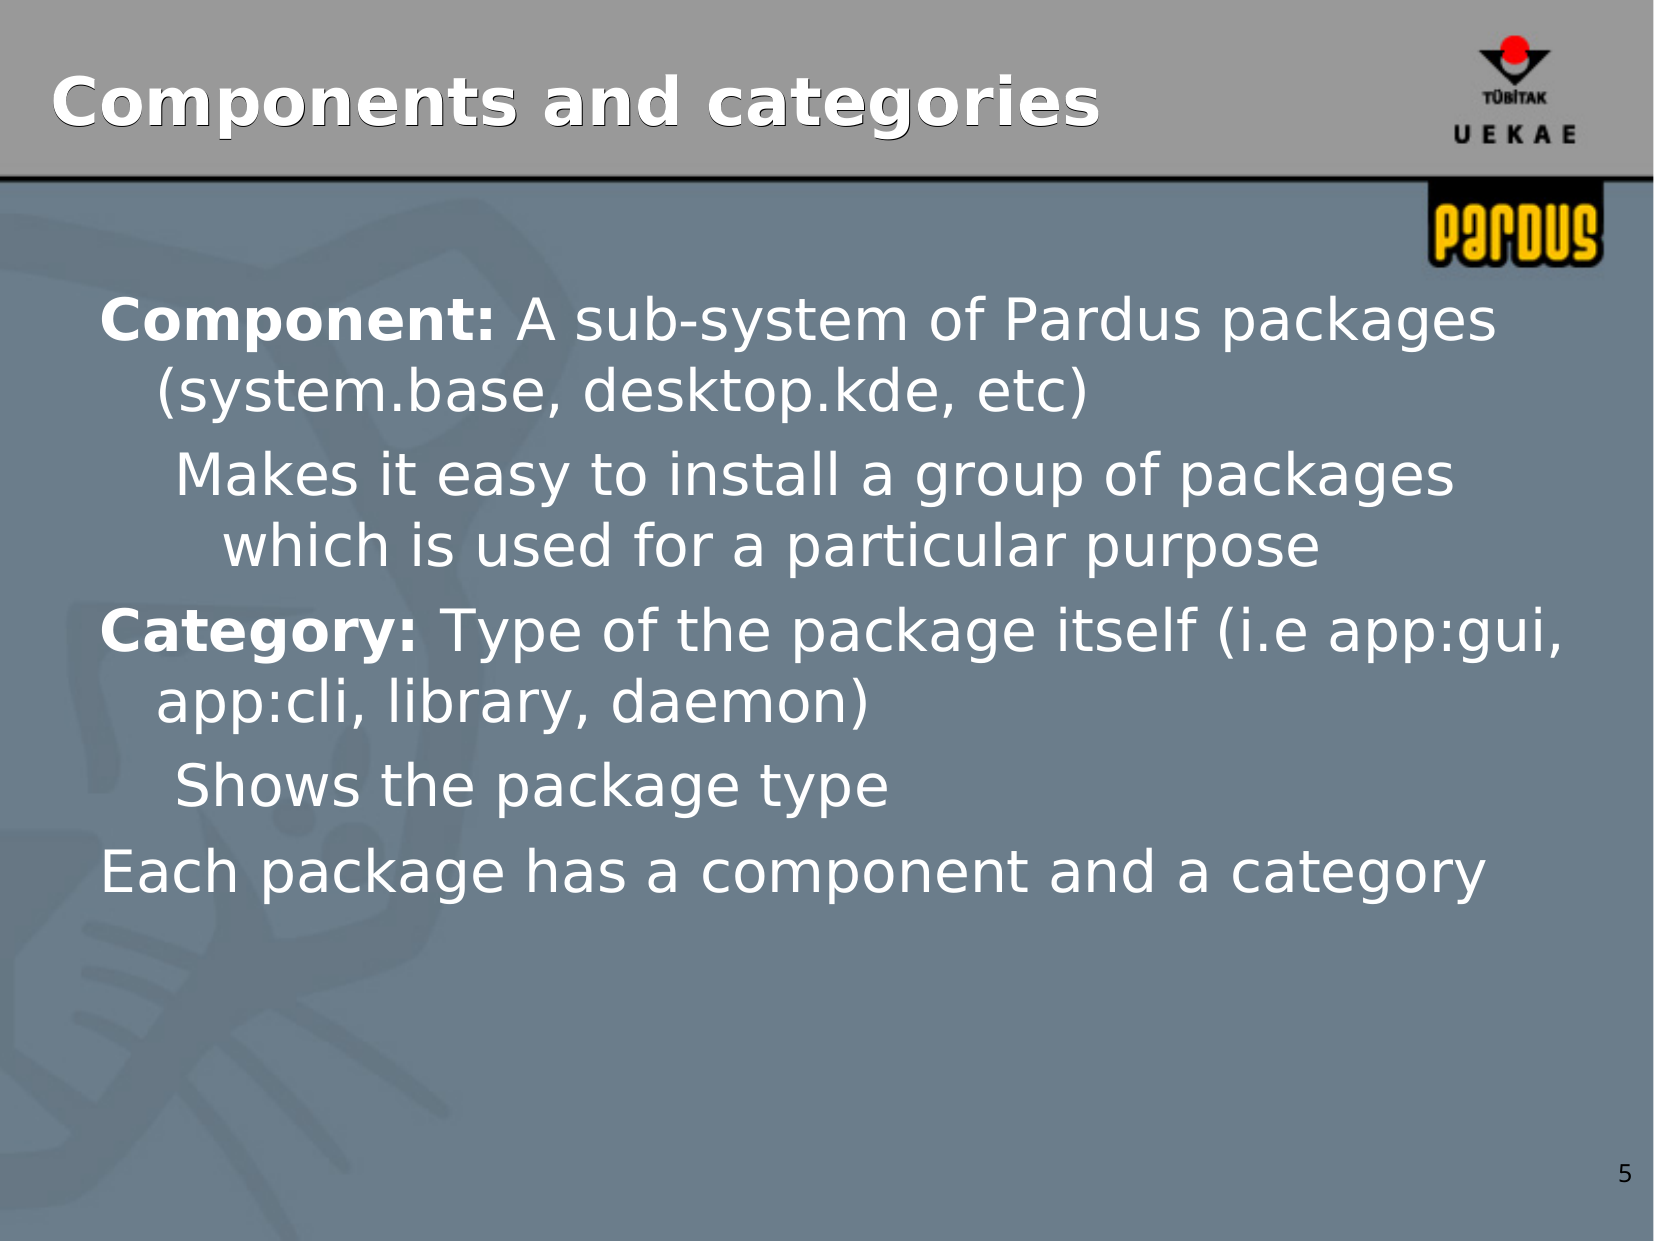

# Components and categories
Component: A sub-system of Pardus packages (system.base, desktop.kde, etc)
Makes it easy to install a group of packages which is used for a particular purpose
Category: Type of the package itself (i.e app:gui, app:cli, library, daemon)
Shows the package type
Each package has a component and a category